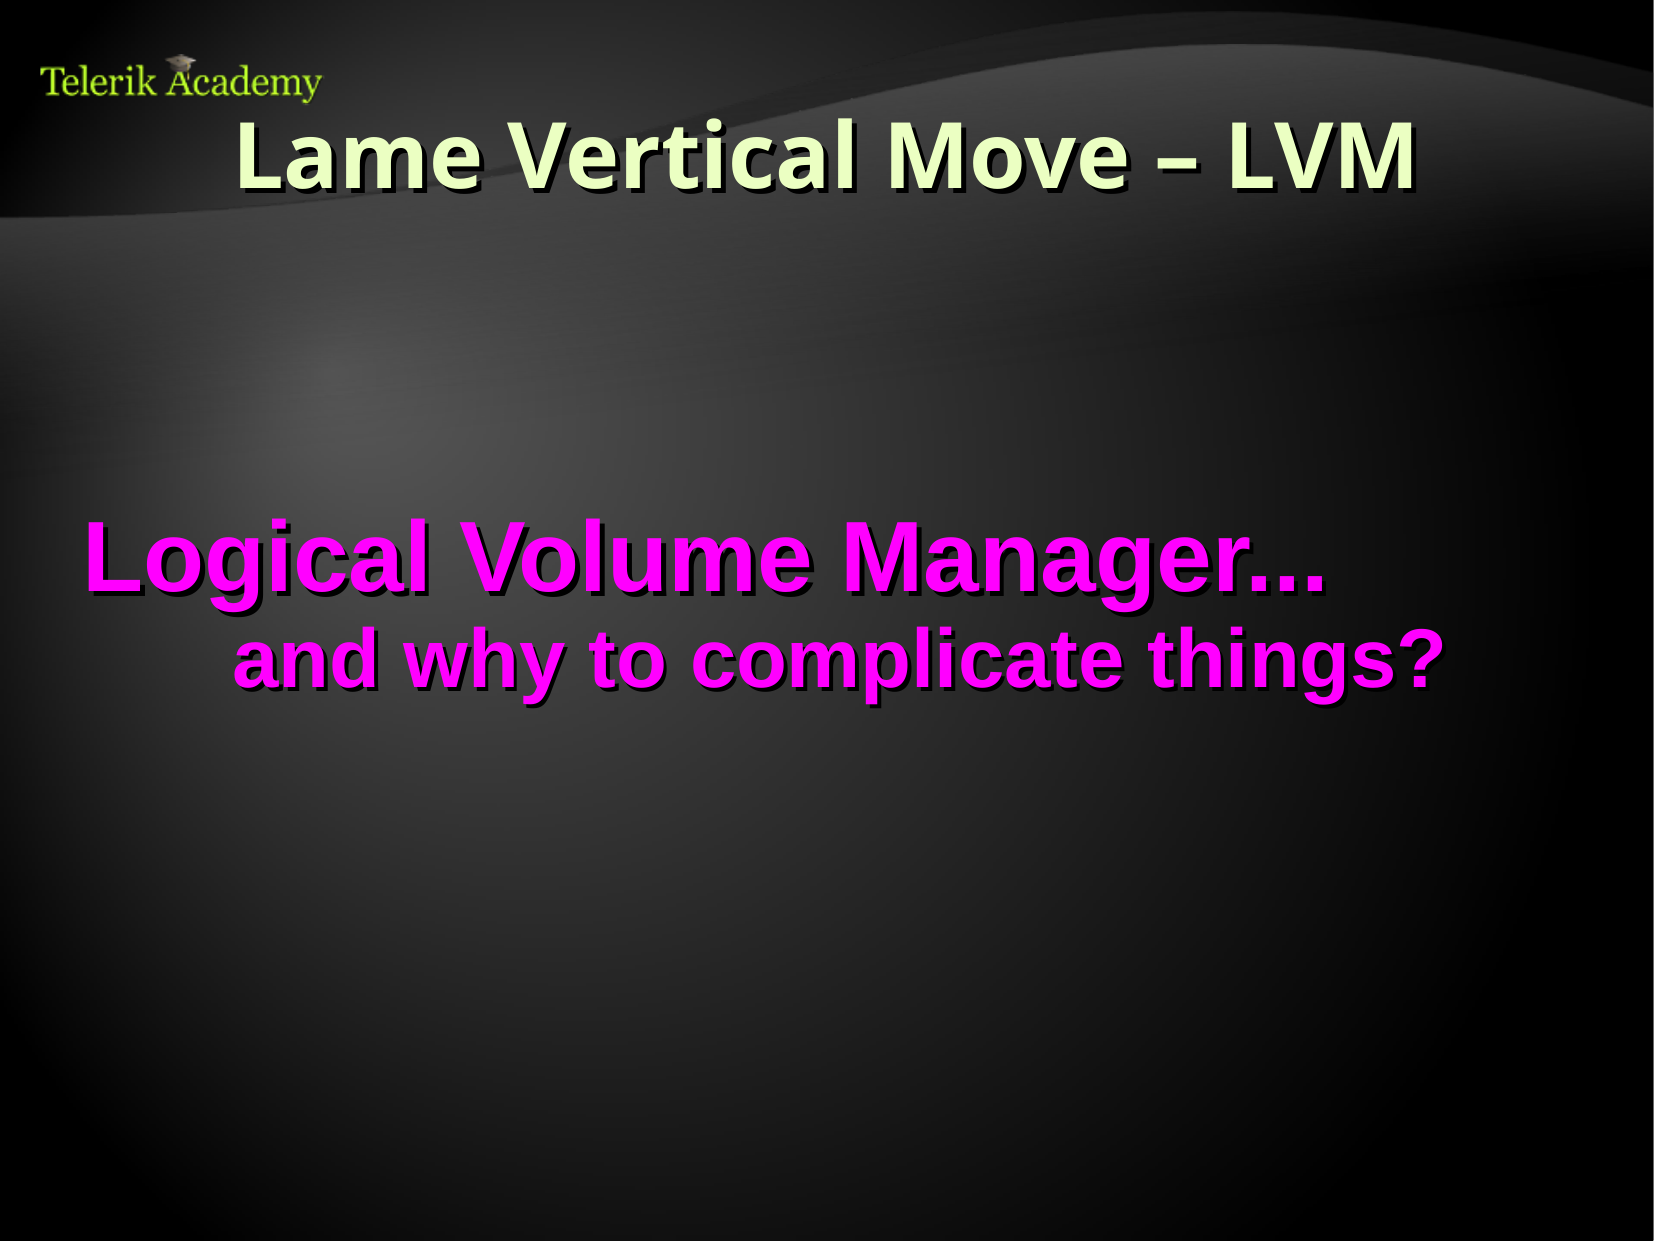

# Lame Vertical Move – LVM
Logical Volume Manager...
		and why to complicate things?